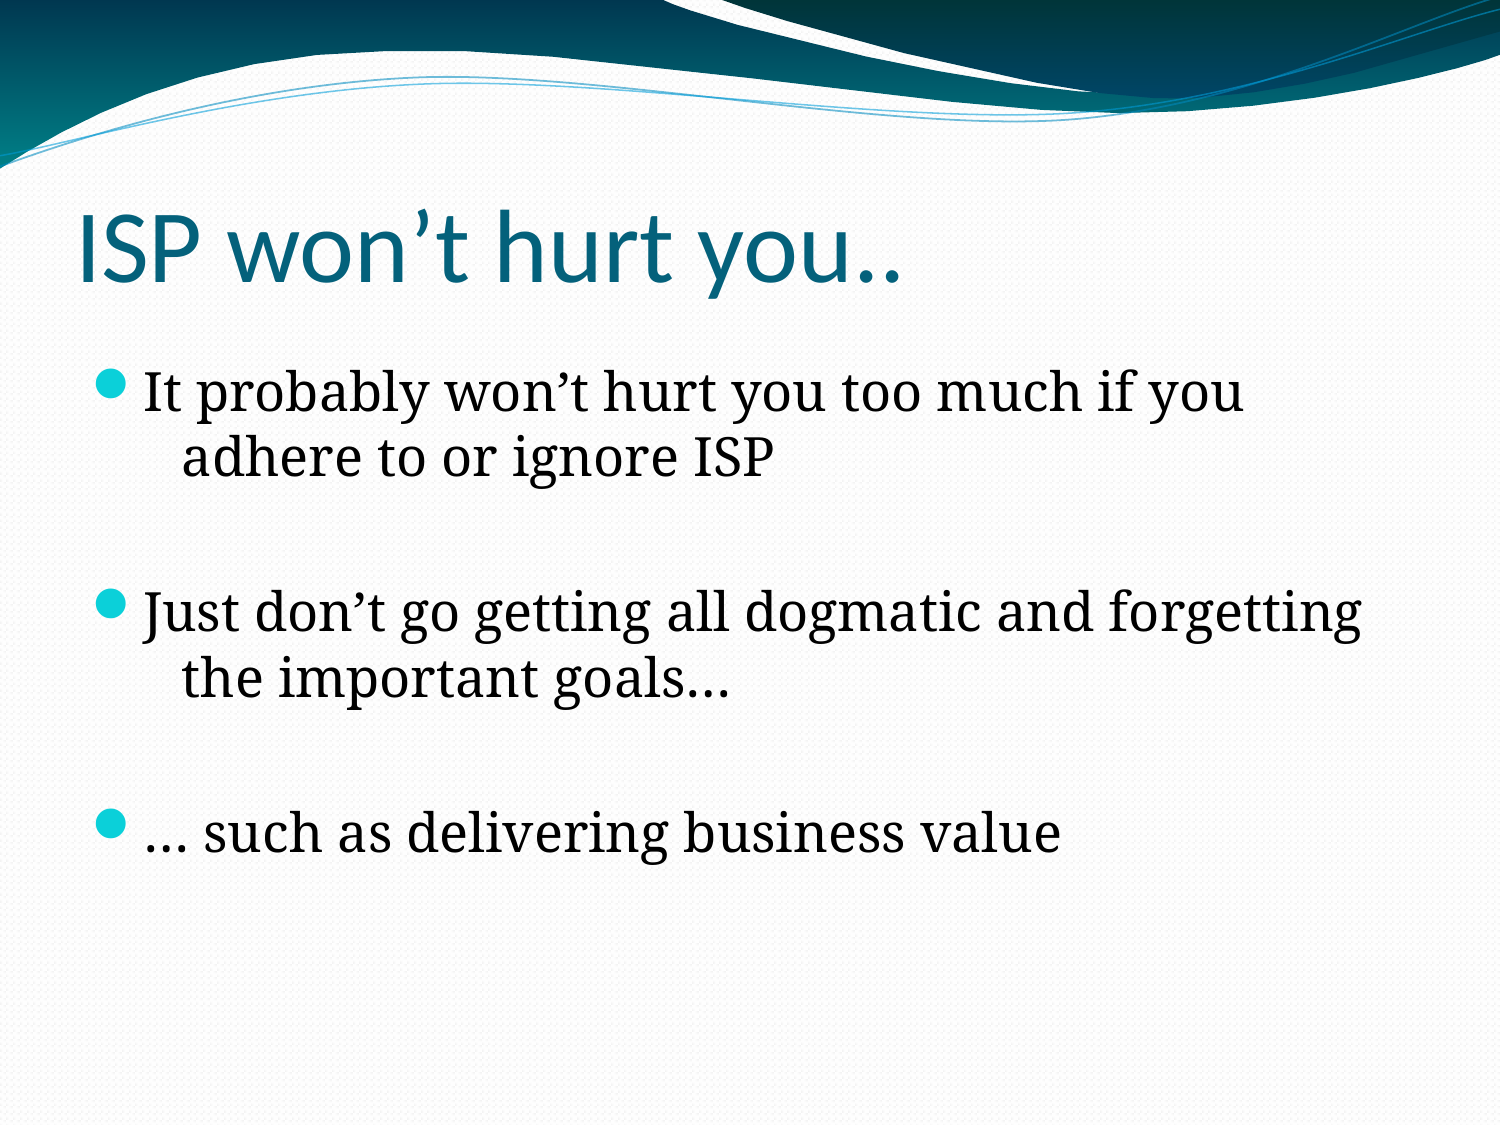

# ISP won’t hurt you..
It probably won’t hurt you too much if you adhere to or ignore ISP
Just don’t go getting all dogmatic and forgetting the important goals…
… such as delivering business value